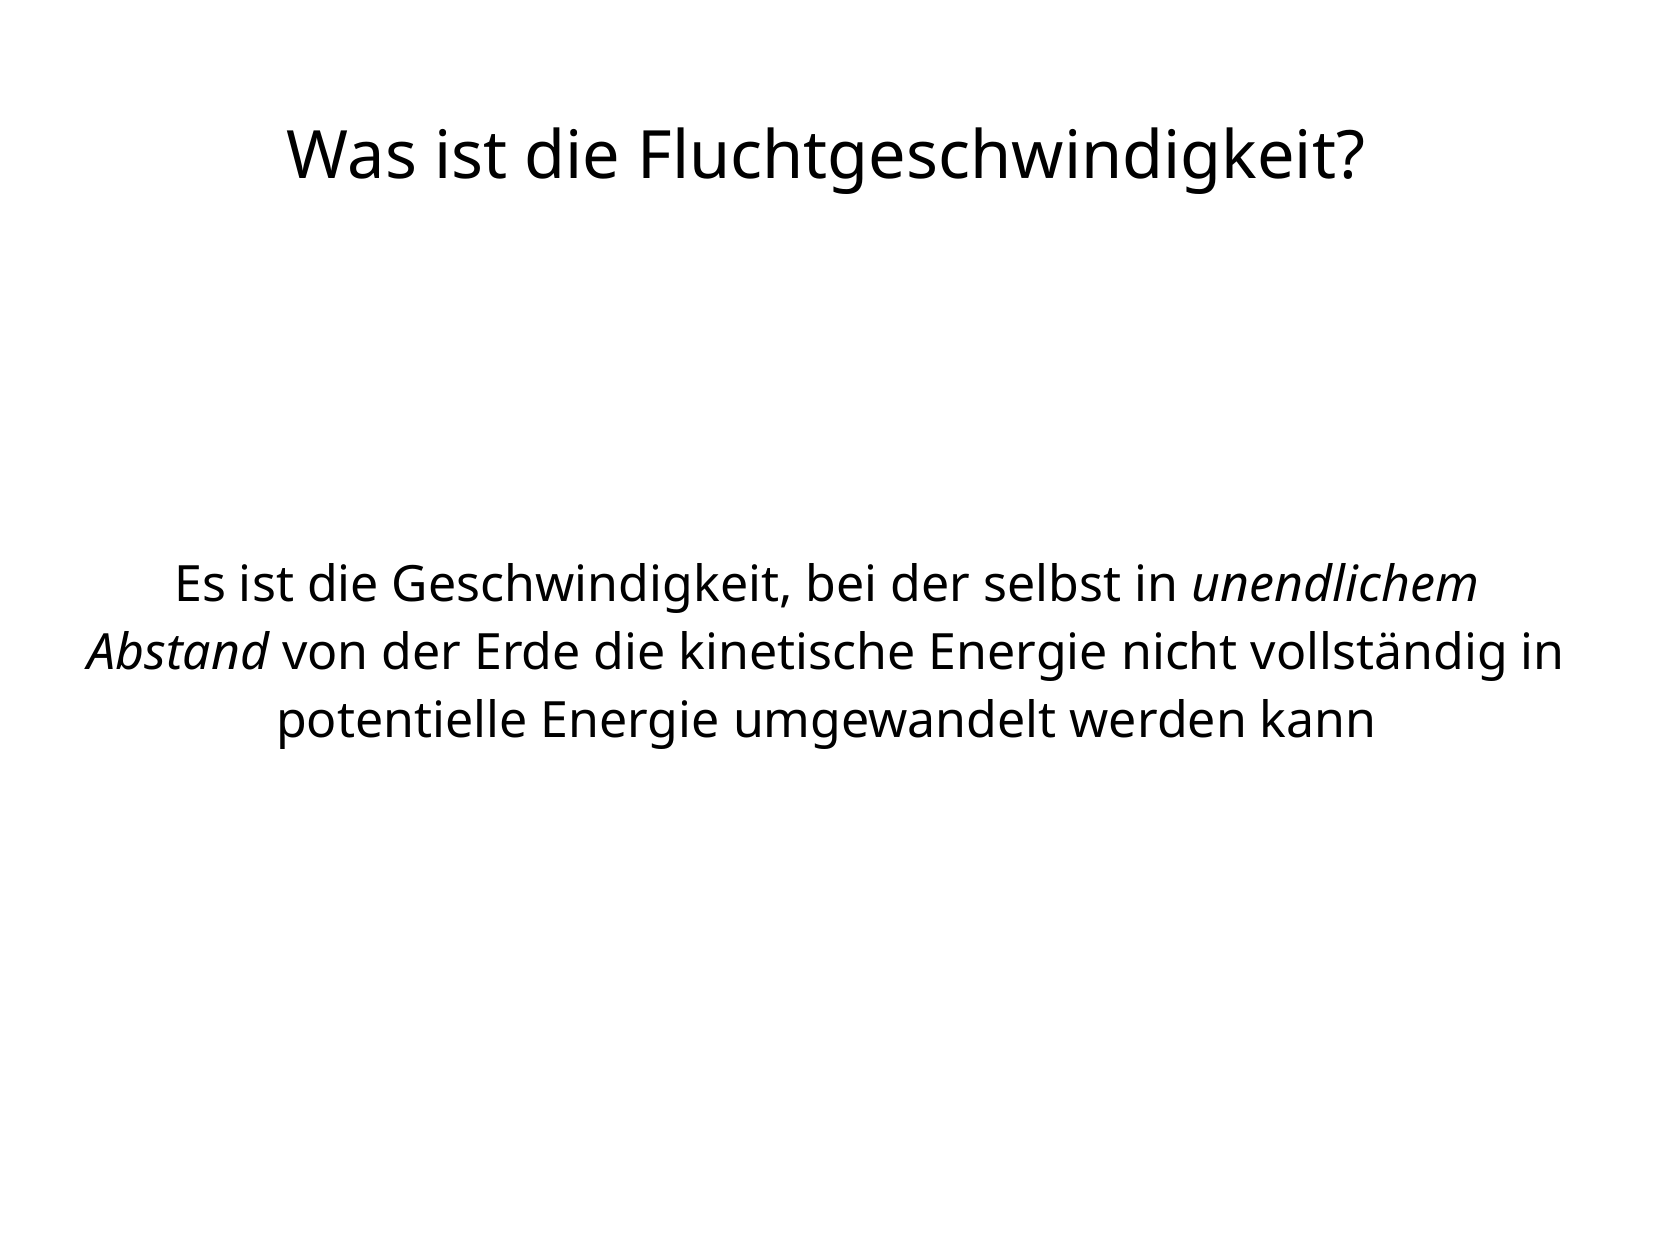

# Was ist die Fluchtgeschwindigkeit?
Es ist die Geschwindigkeit, bei der selbst in unendlichem Abstand von der Erde die kinetische Energie nicht vollständig in potentielle Energie umgewandelt werden kann